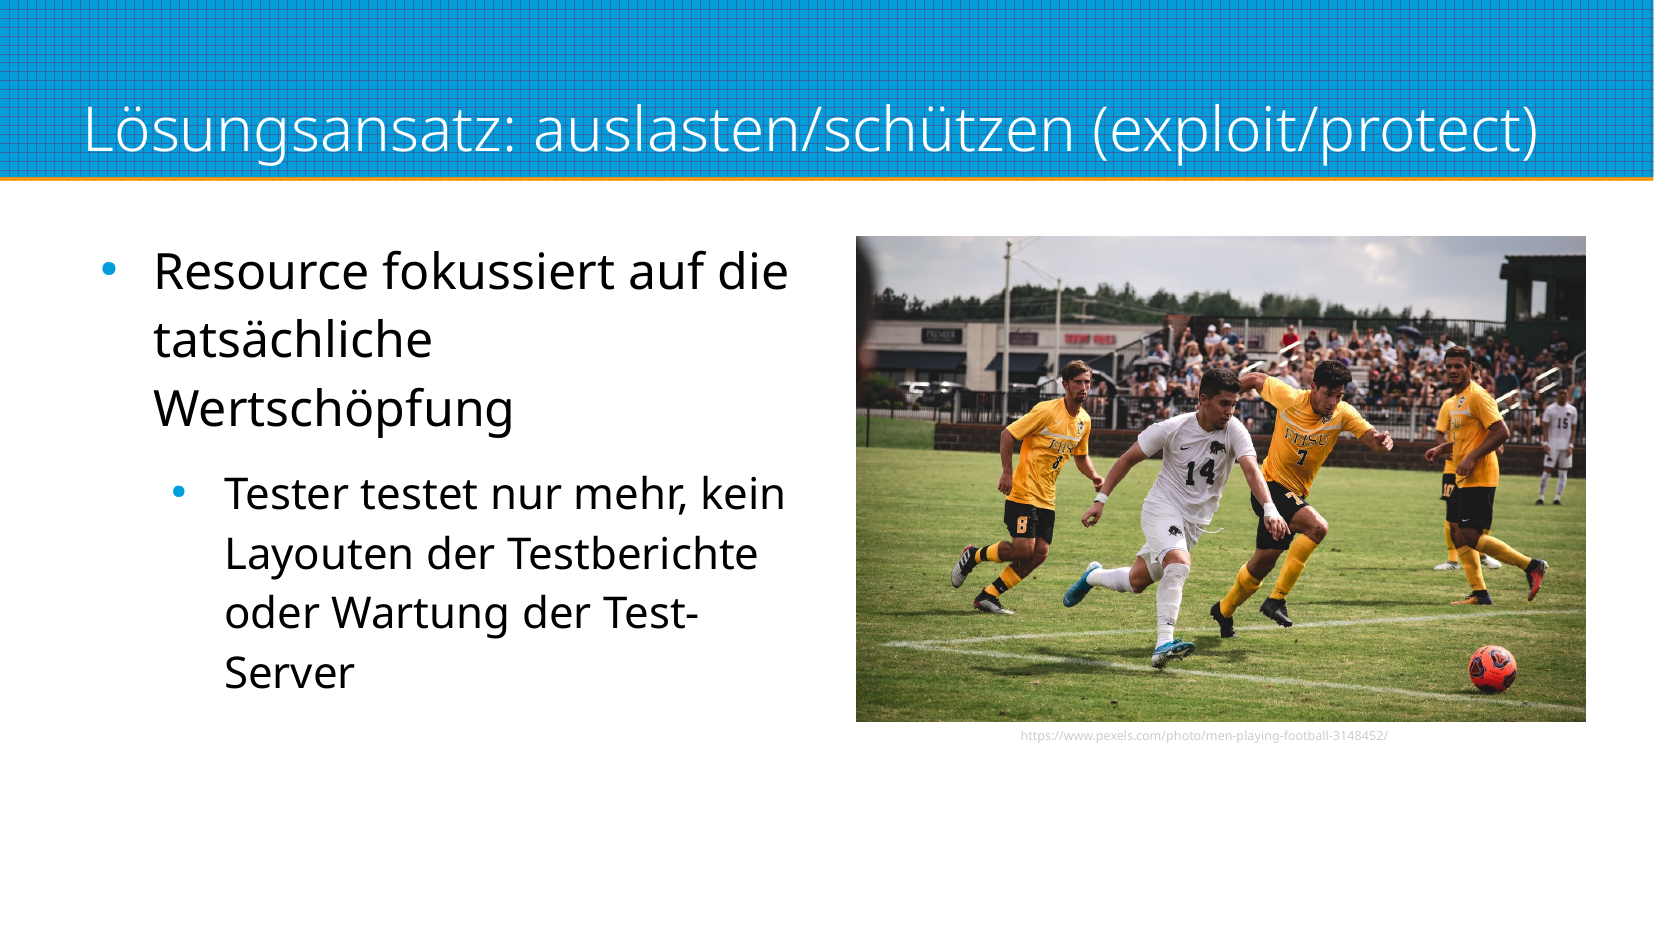

# Lösungsansatz: auslasten/schützen (exploit/protect)
Resource fokussiert auf die tatsächliche Wertschöpfung
Tester testet nur mehr, kein Layouten der Testberichte oder Wartung der Test-Server
https://www.pexels.com/photo/men-playing-football-3148452/